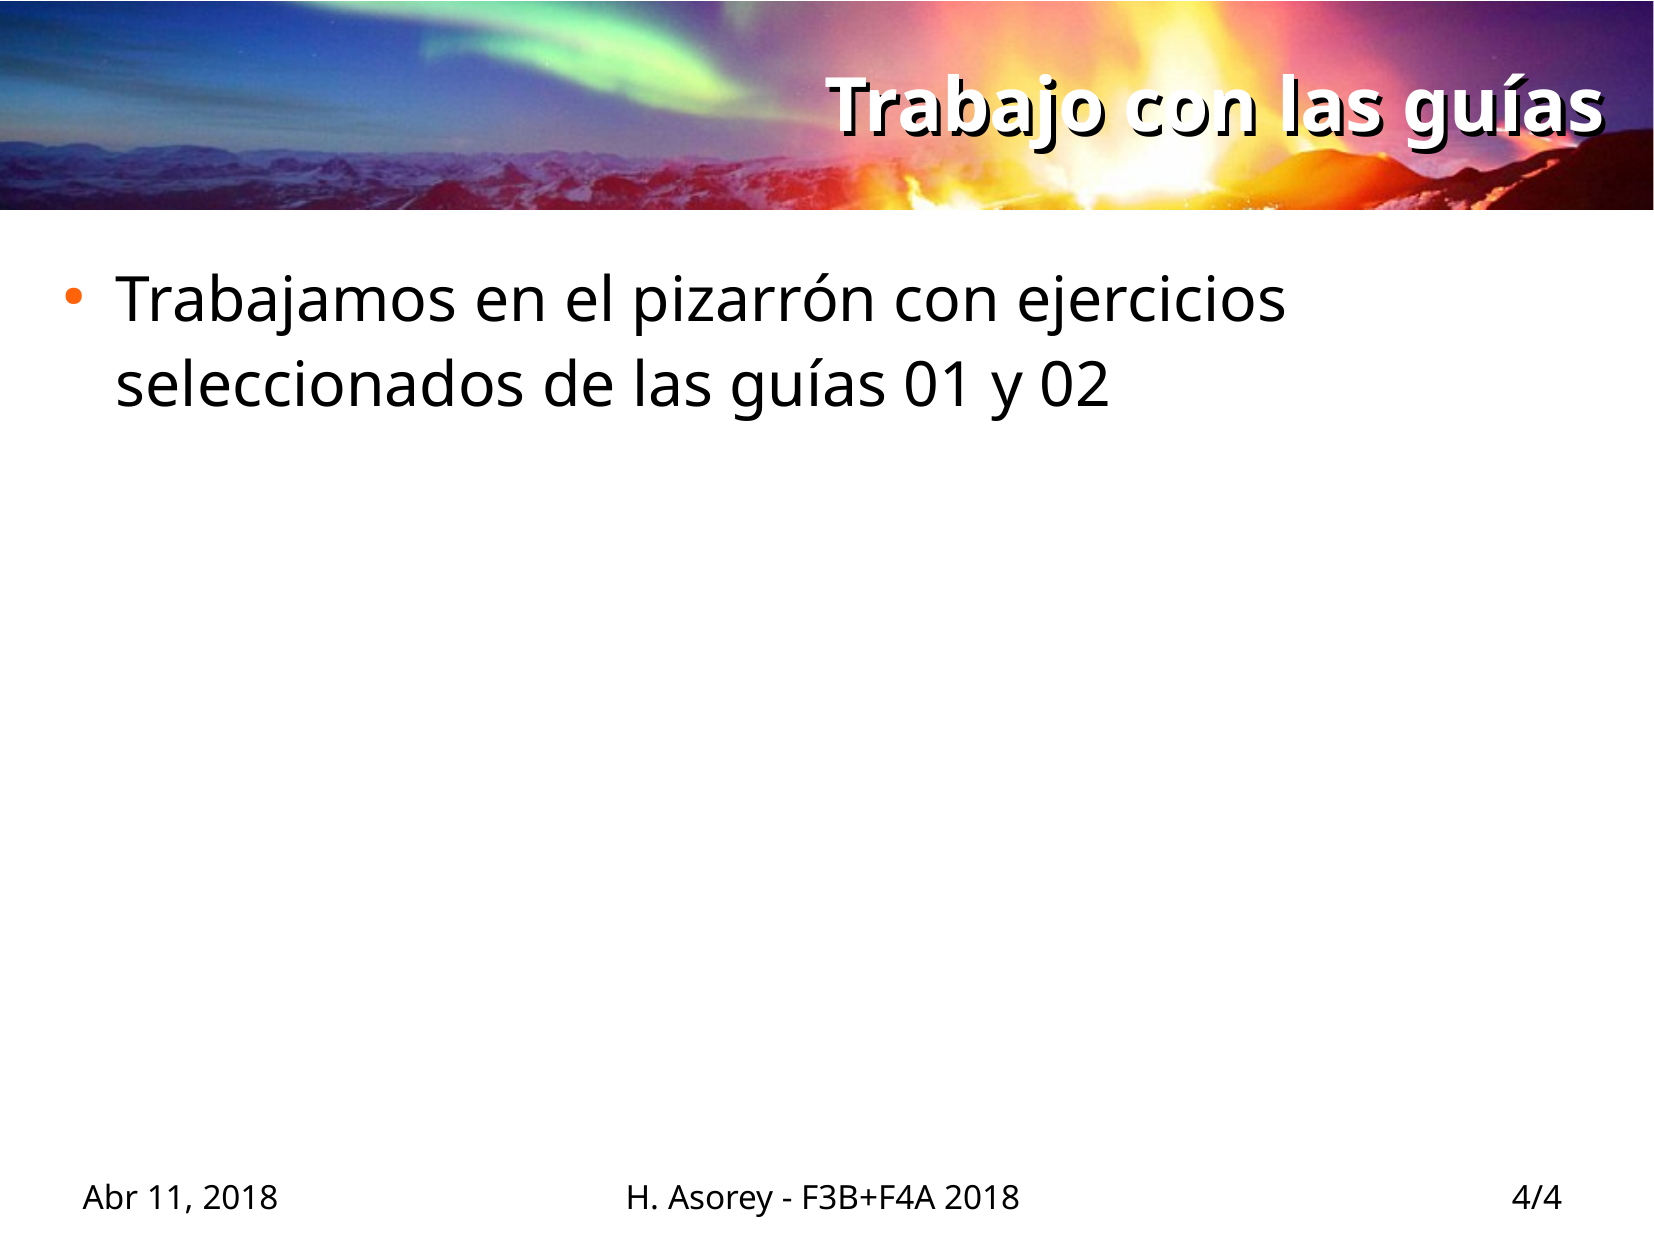

# Trabajo con las guías
Trabajamos en el pizarrón con ejercicios seleccionados de las guías 01 y 02
Abr 11, 2018
H. Asorey - F3B+F4A 2018
4